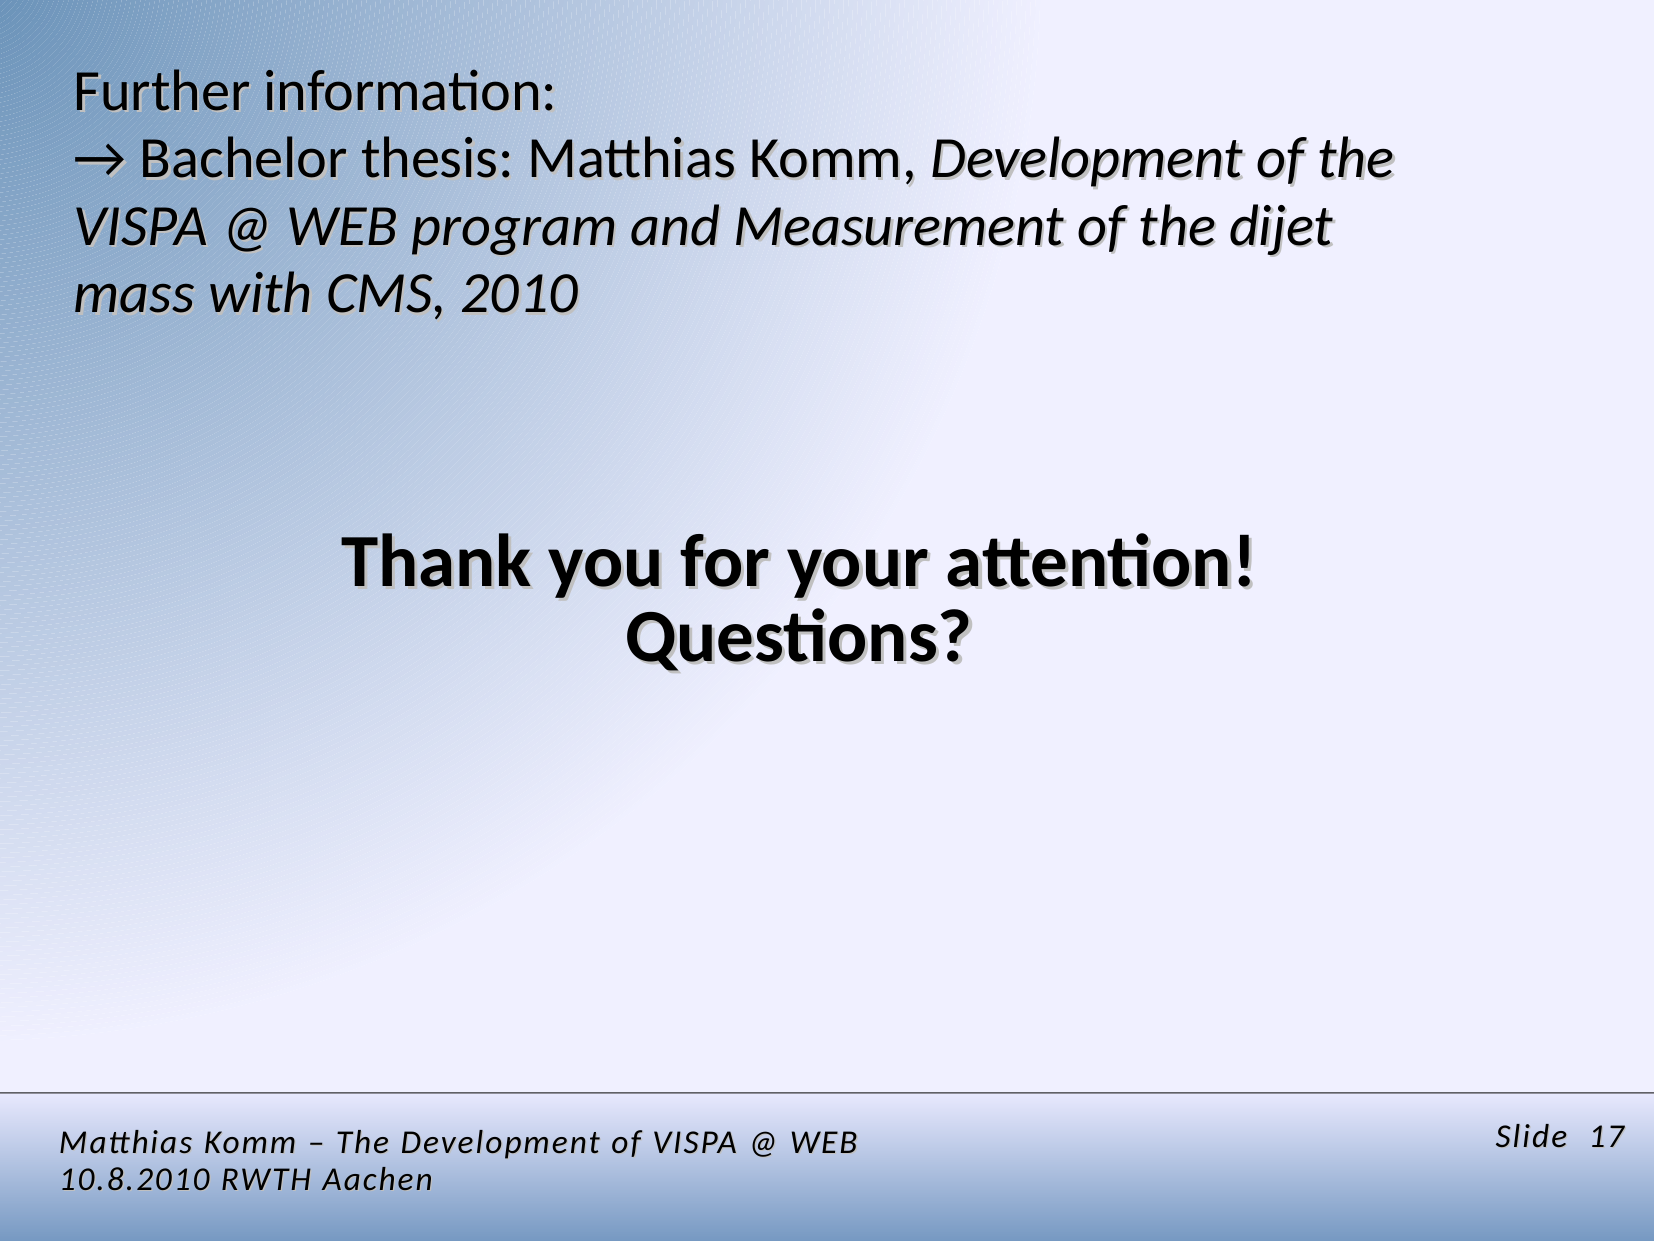

Further information:
→ Bachelor thesis: Matthias Komm, Development of the VISPA @ WEB program and Measurement of the dijet mass with CMS, 2010
Thank you for your attention!
Questions?
17
Matthias Komm